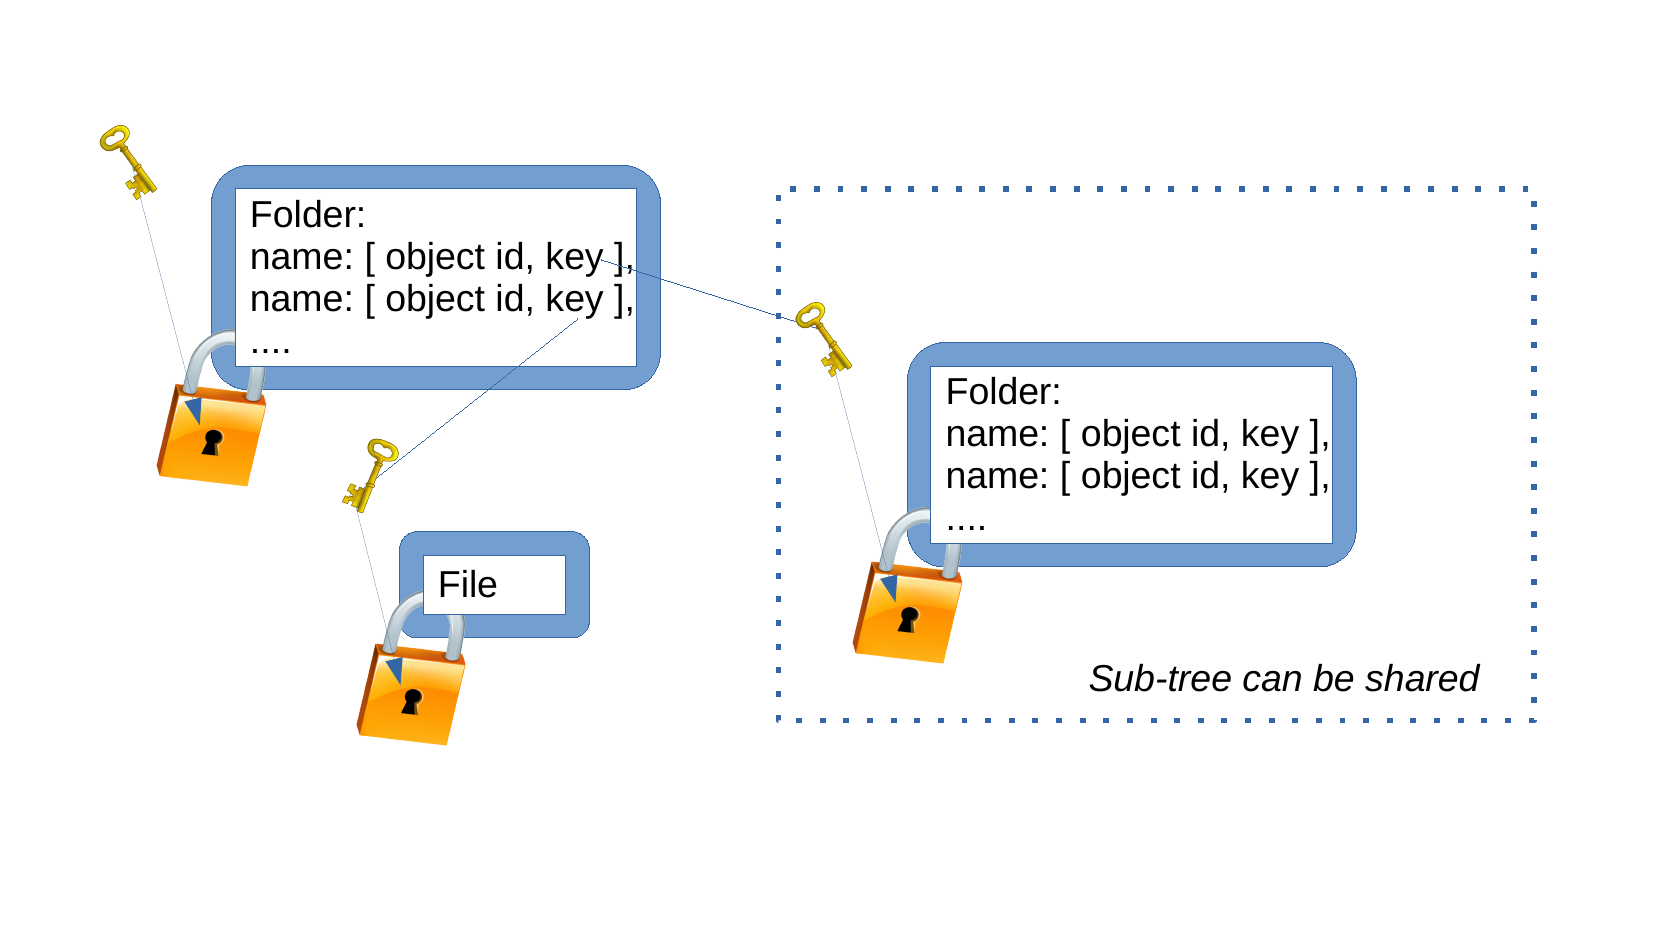

Folder:
name: [ object id, key ],
name: [ object id, key ],
....
Folder:
name: [ object id, key ],
name: [ object id, key ],
....
File
Sub-tree can be shared